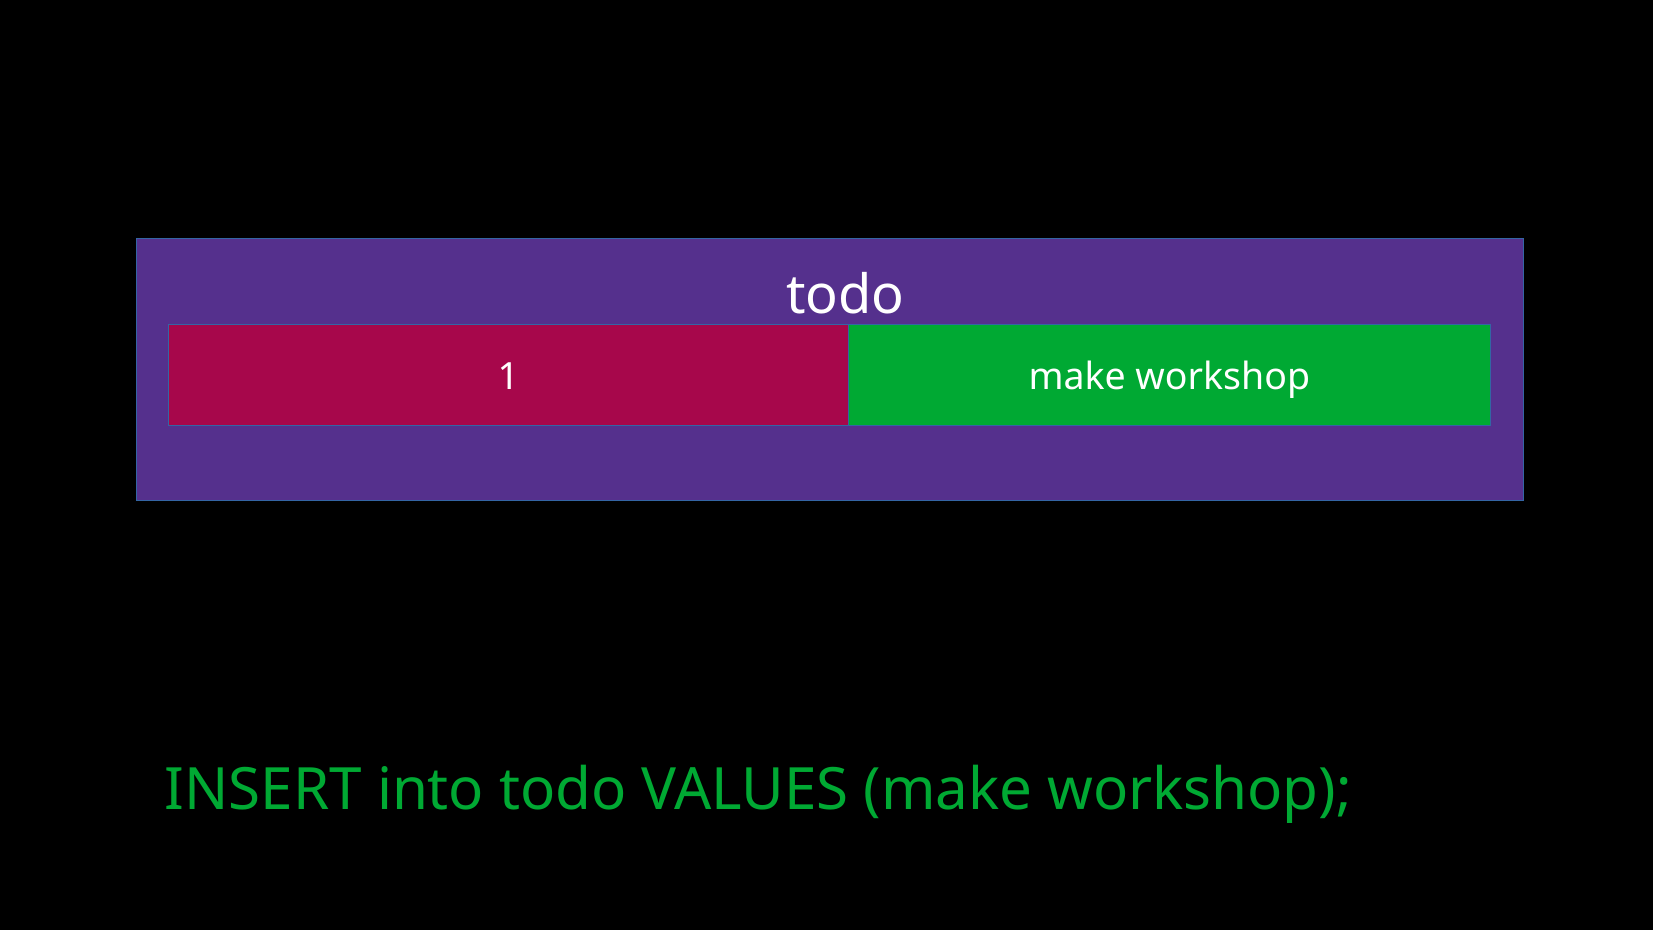

todo
1
make workshop
INSERT into todo VALUES (make workshop);